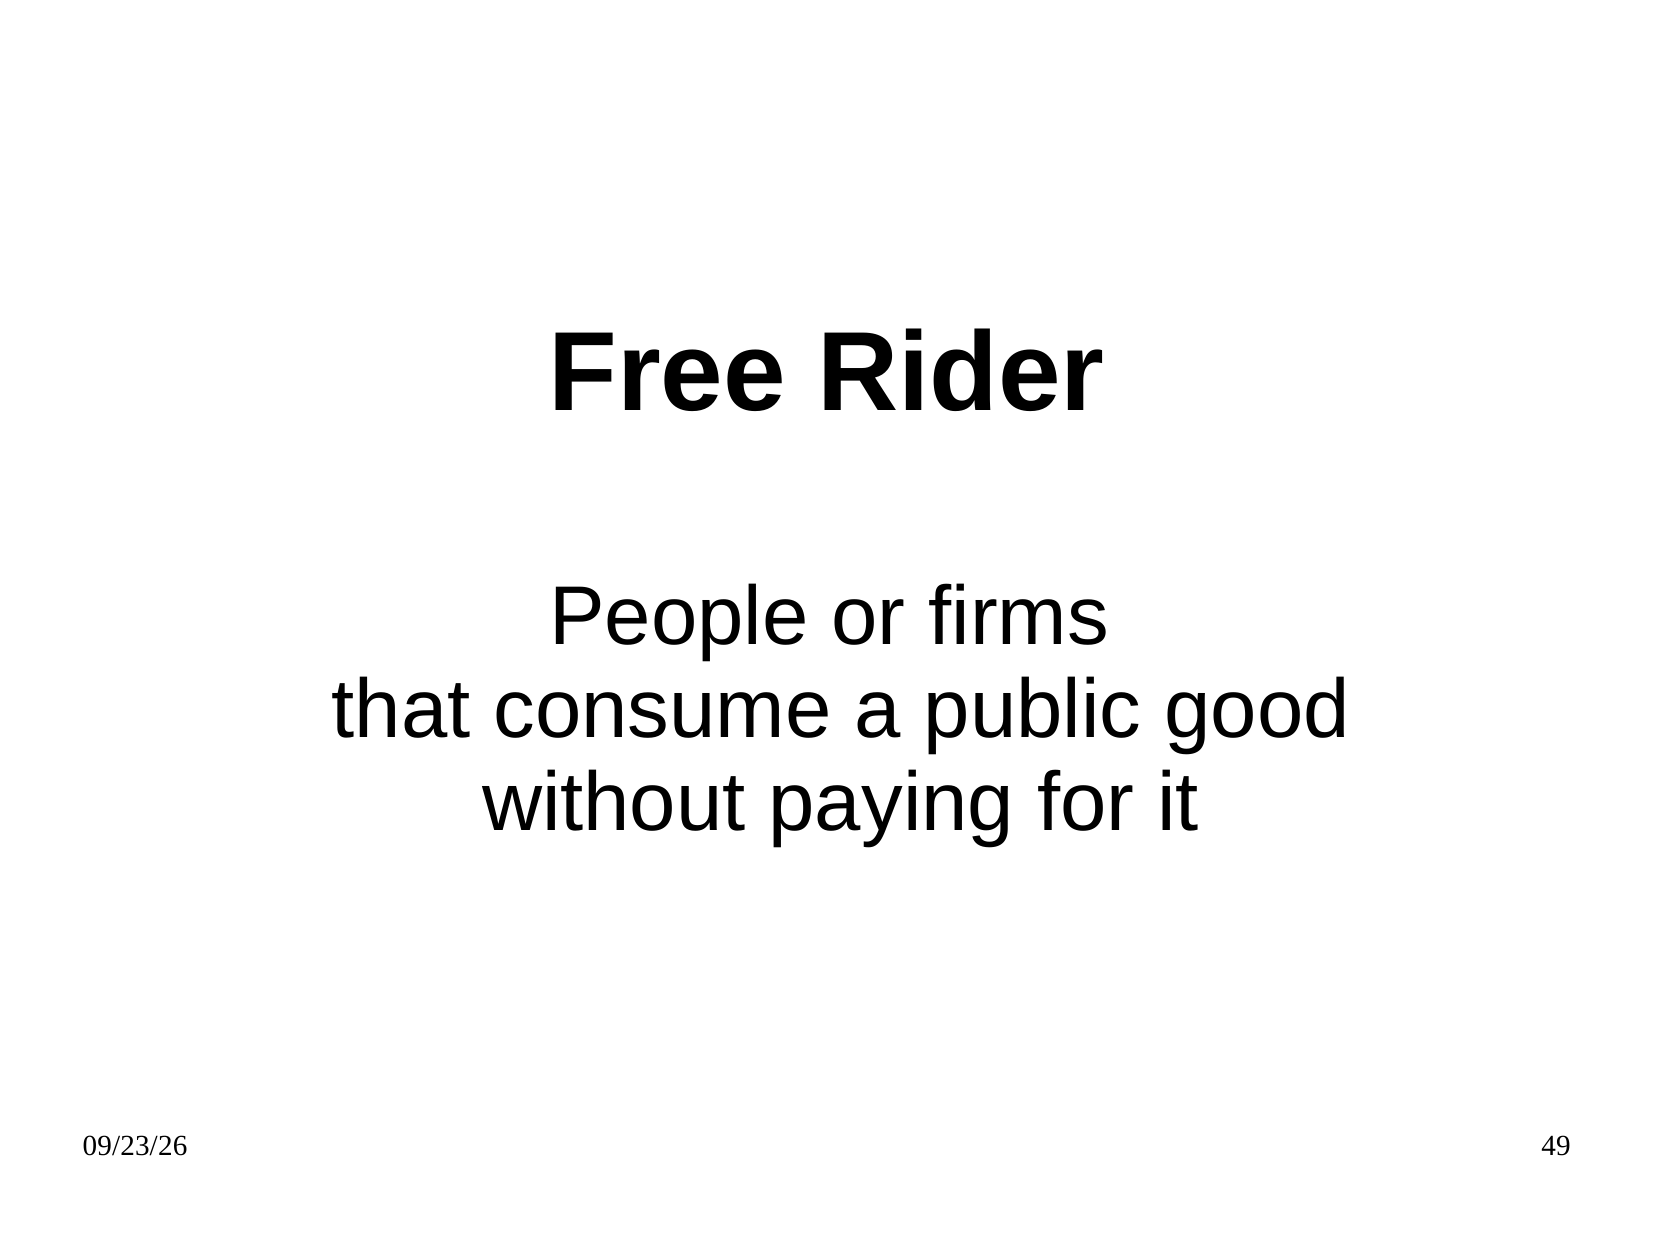

# Free Rider
People or firms
that consume a public good
without paying for it
49